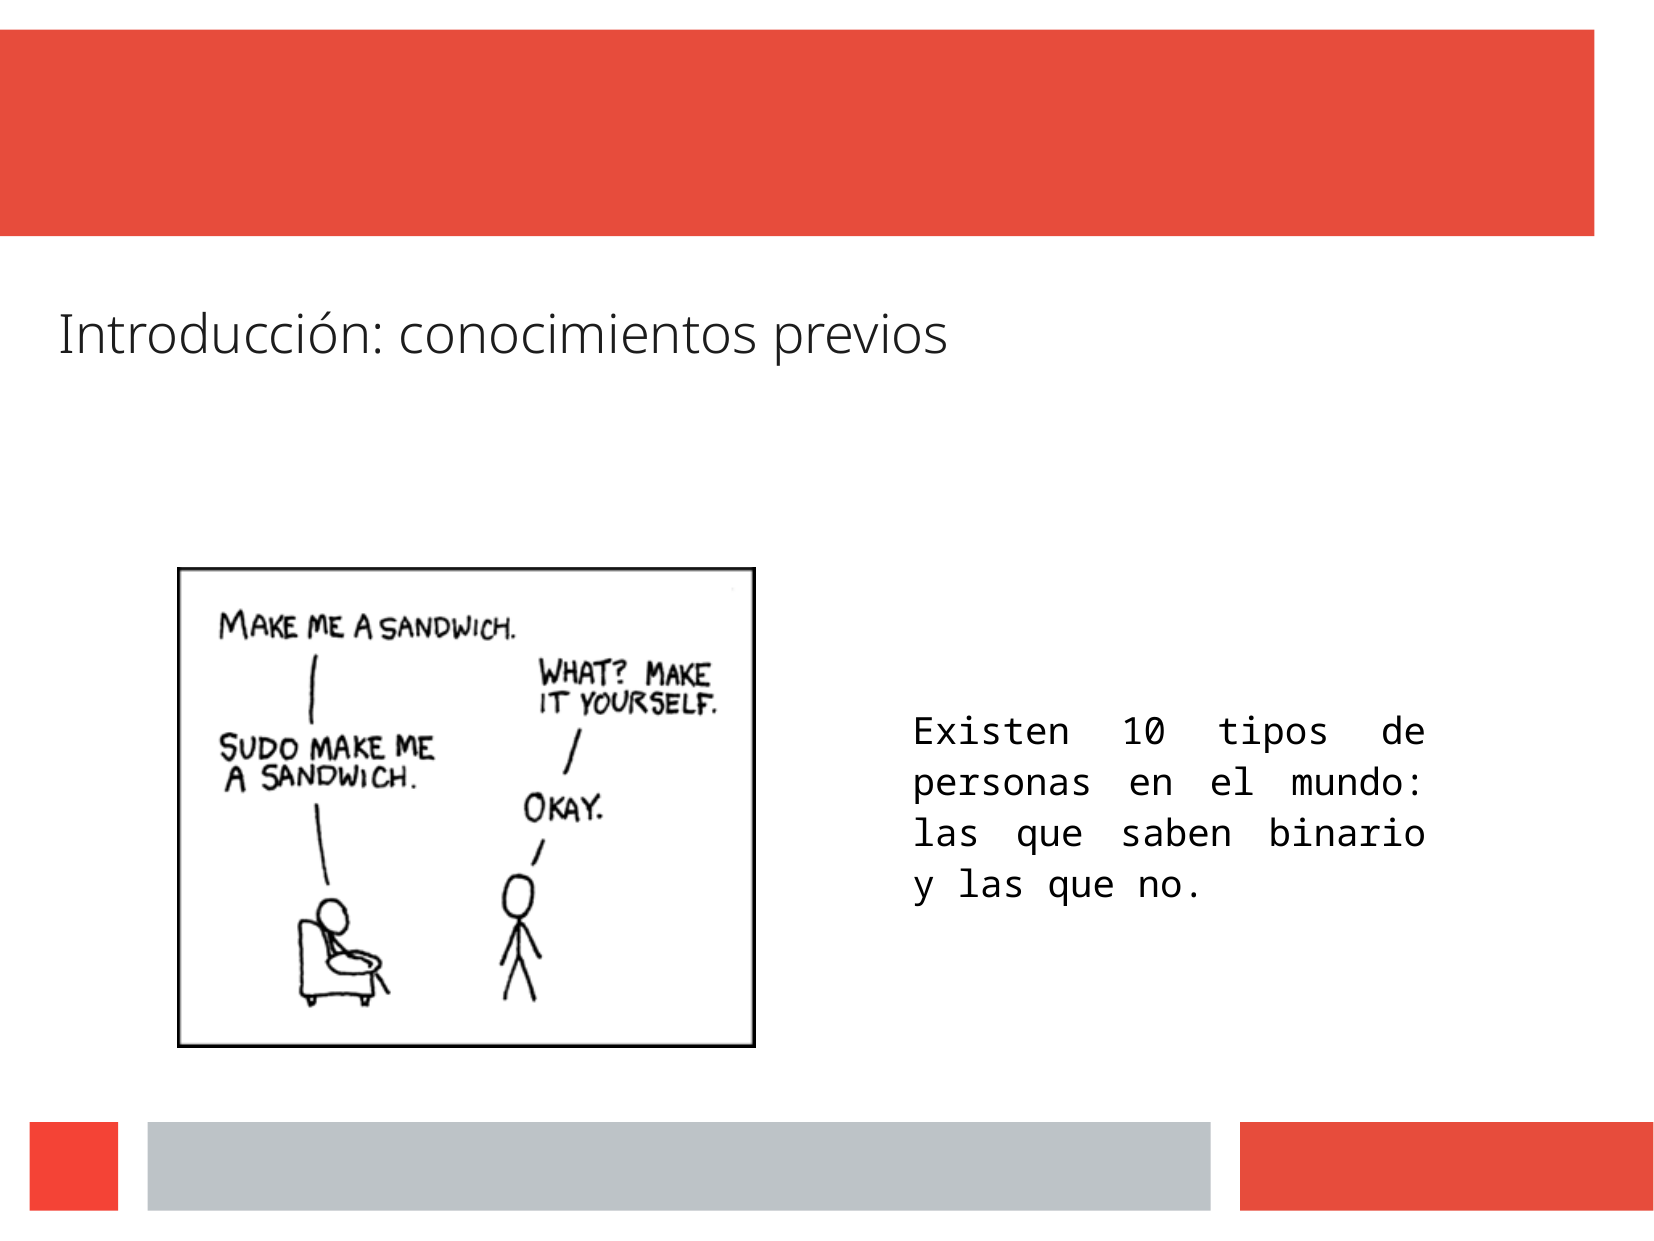

# Introducción: conocimientos previos
Existen 10 tipos de personas en el mundo: las que saben binario y las que no.